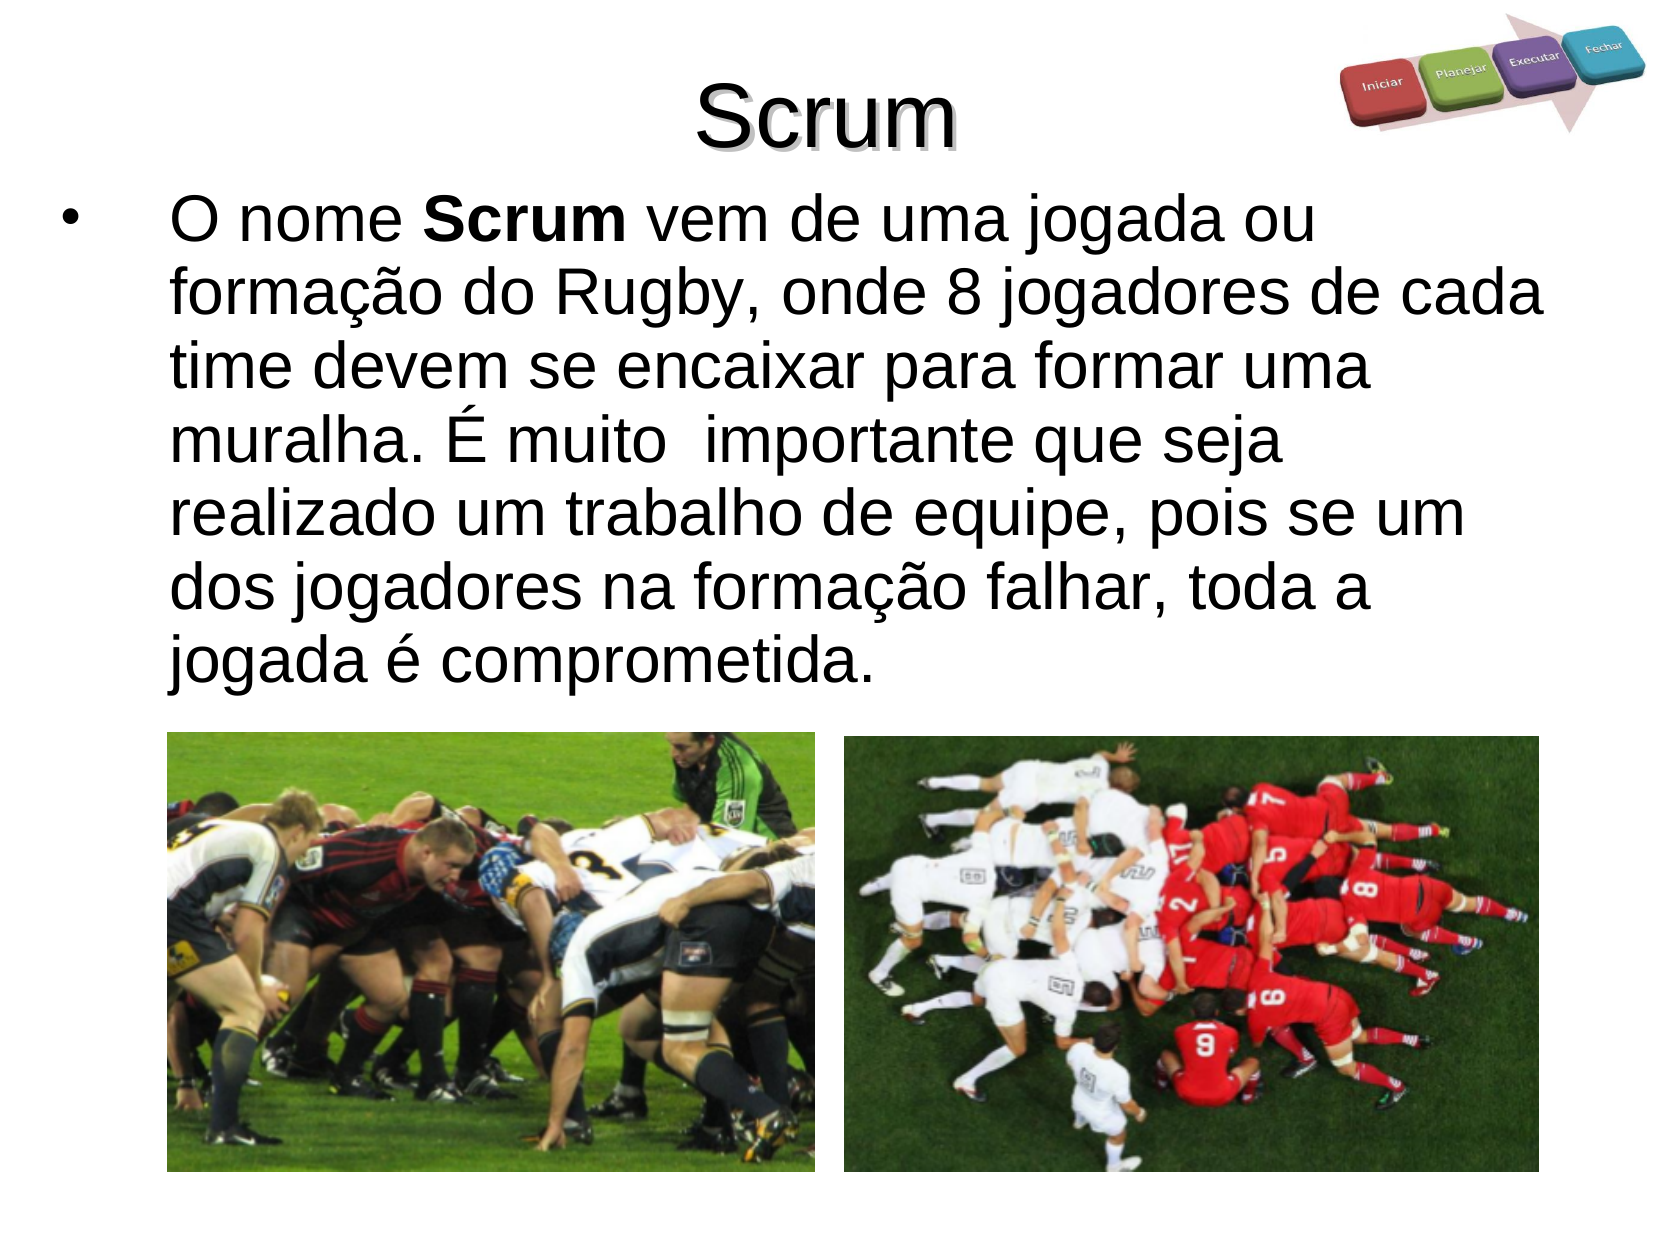

# Scrum
O nome Scrum vem de uma jogada ou formação do Rugby, onde 8 jogadores de cada time devem se encaixar para formar uma muralha. É muito importante que seja realizado um trabalho de equipe, pois se um dos jogadores na formação falhar, toda a jogada é comprometida.